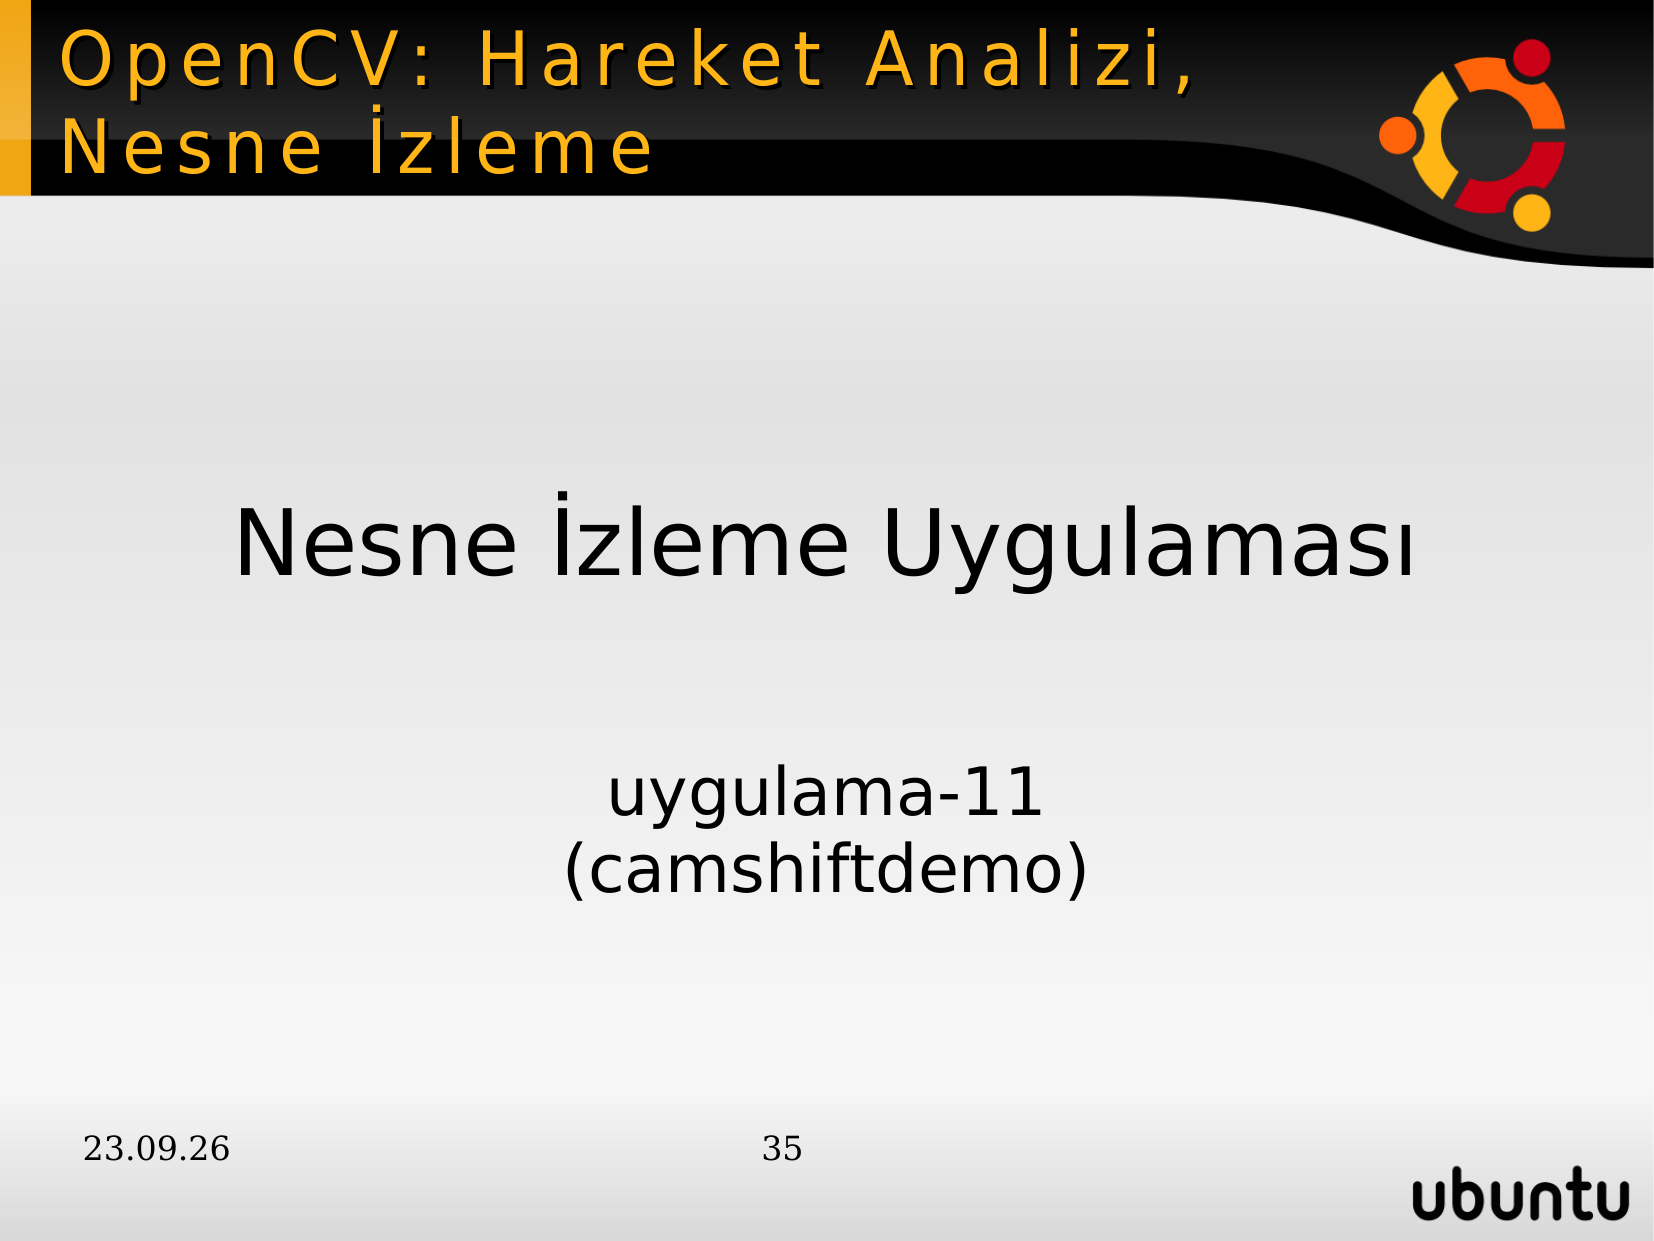

# OpenCV: Hareket Analizi, Nesne İzleme
Nesne İzleme Uygulaması
uygulama-11
(camshiftdemo)
35